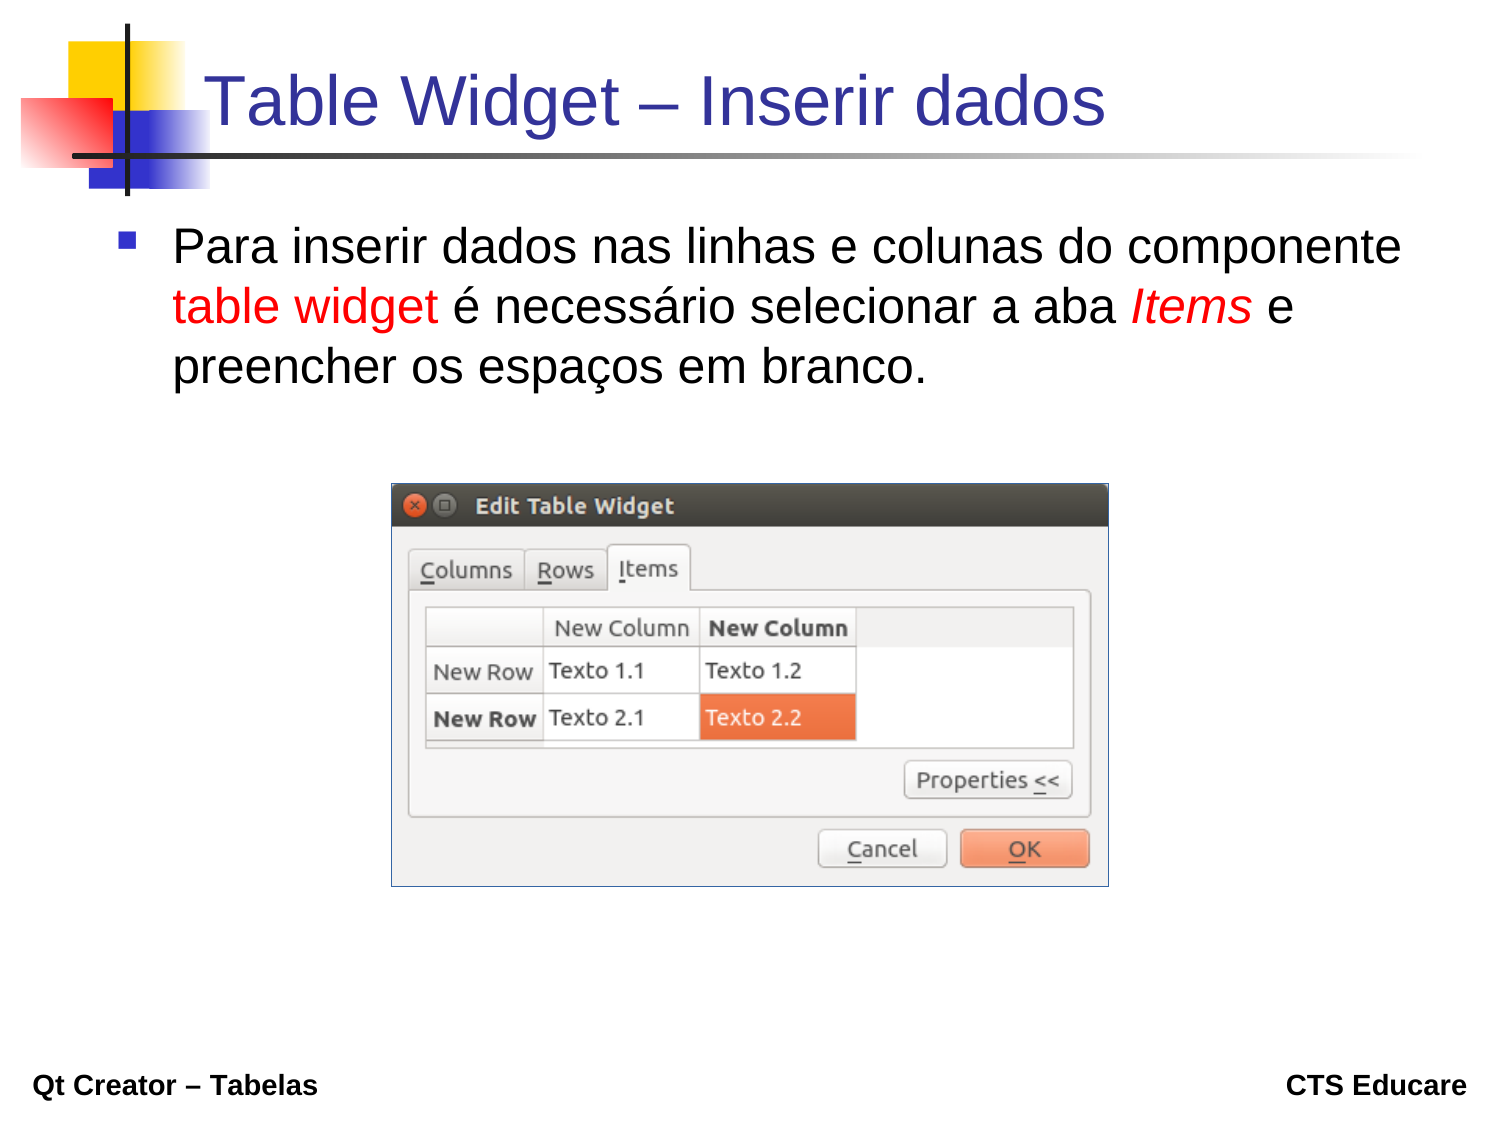

# Table Widget – Inserir dados
Para inserir dados nas linhas e colunas do componente table widget é necessário selecionar a aba Items e preencher os espaços em branco.